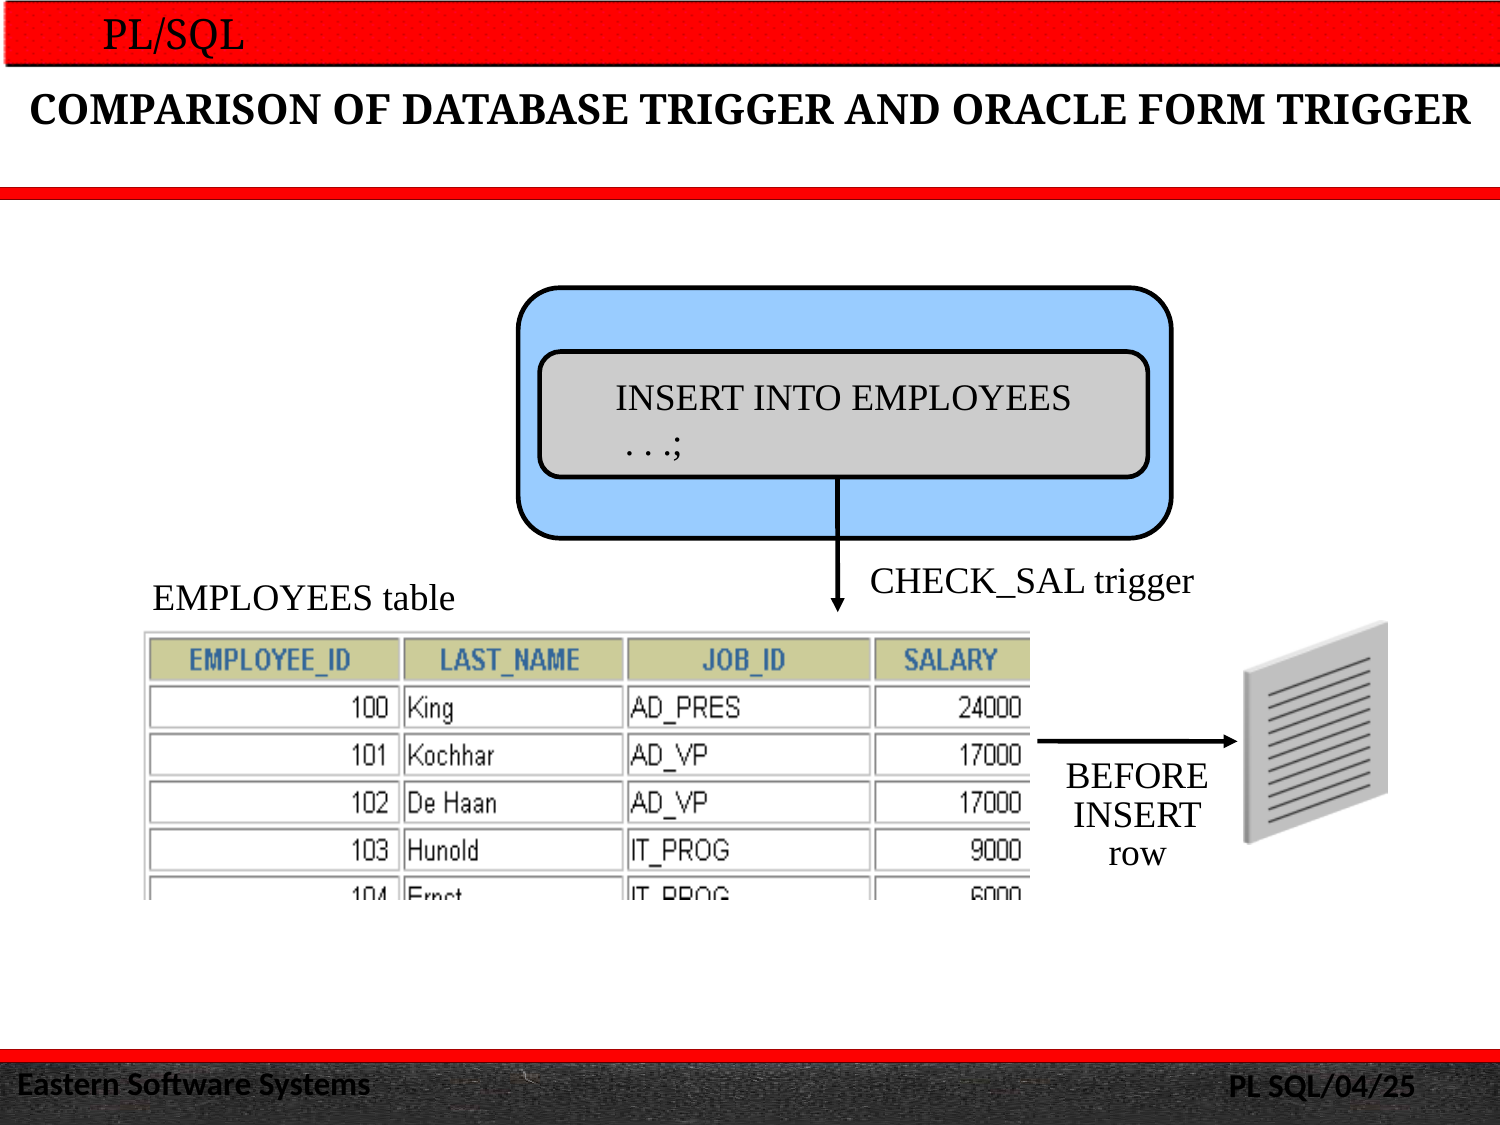

PL/SQL
COMPARISON OF DATABASE TRIGGER AND ORACLE FORM TRIGGER
INSERT INTO EMPLOYEES
 . . .;
CHECK_SAL trigger
EMPLOYEES table
BEFORE
INSERT
row
…
Eastern Software Systems
				 PL SQL/04/25